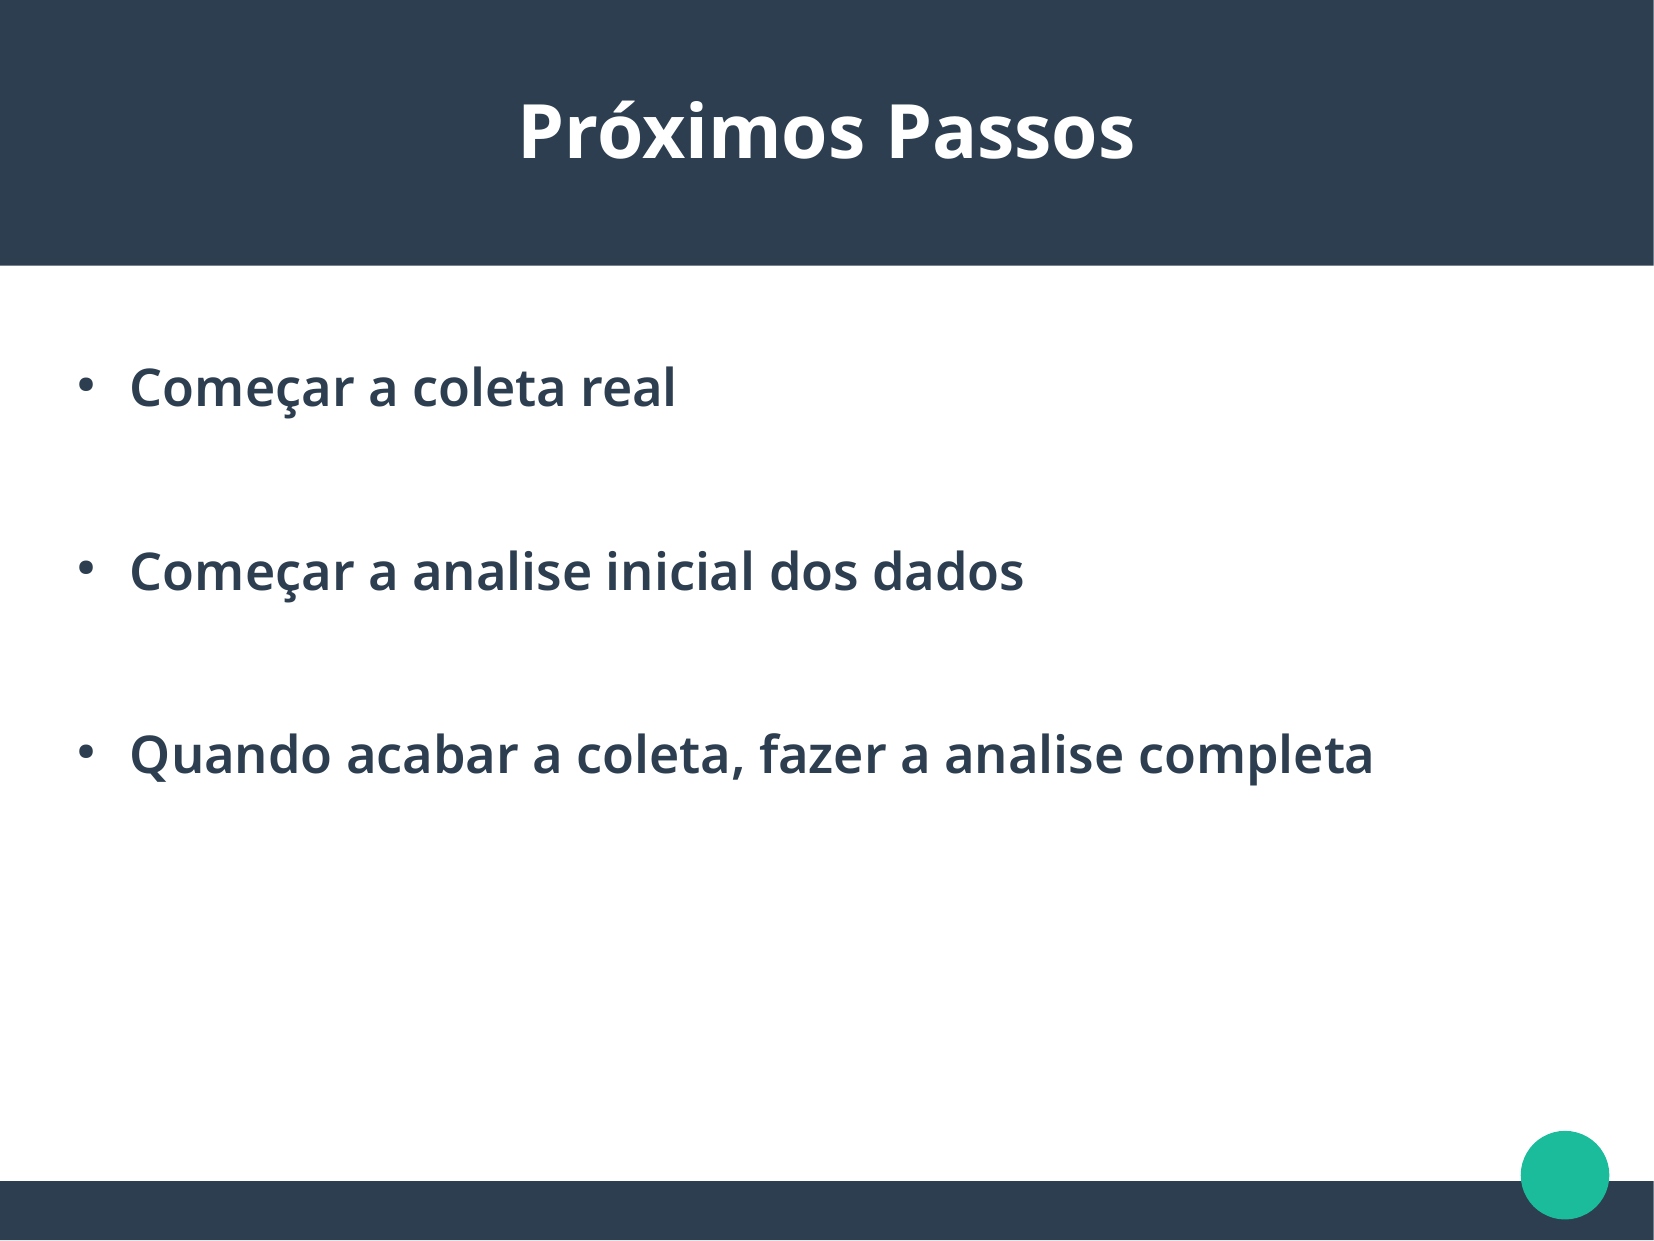

# Próximos Passos
Começar a coleta real
Começar a analise inicial dos dados
Quando acabar a coleta, fazer a analise completa